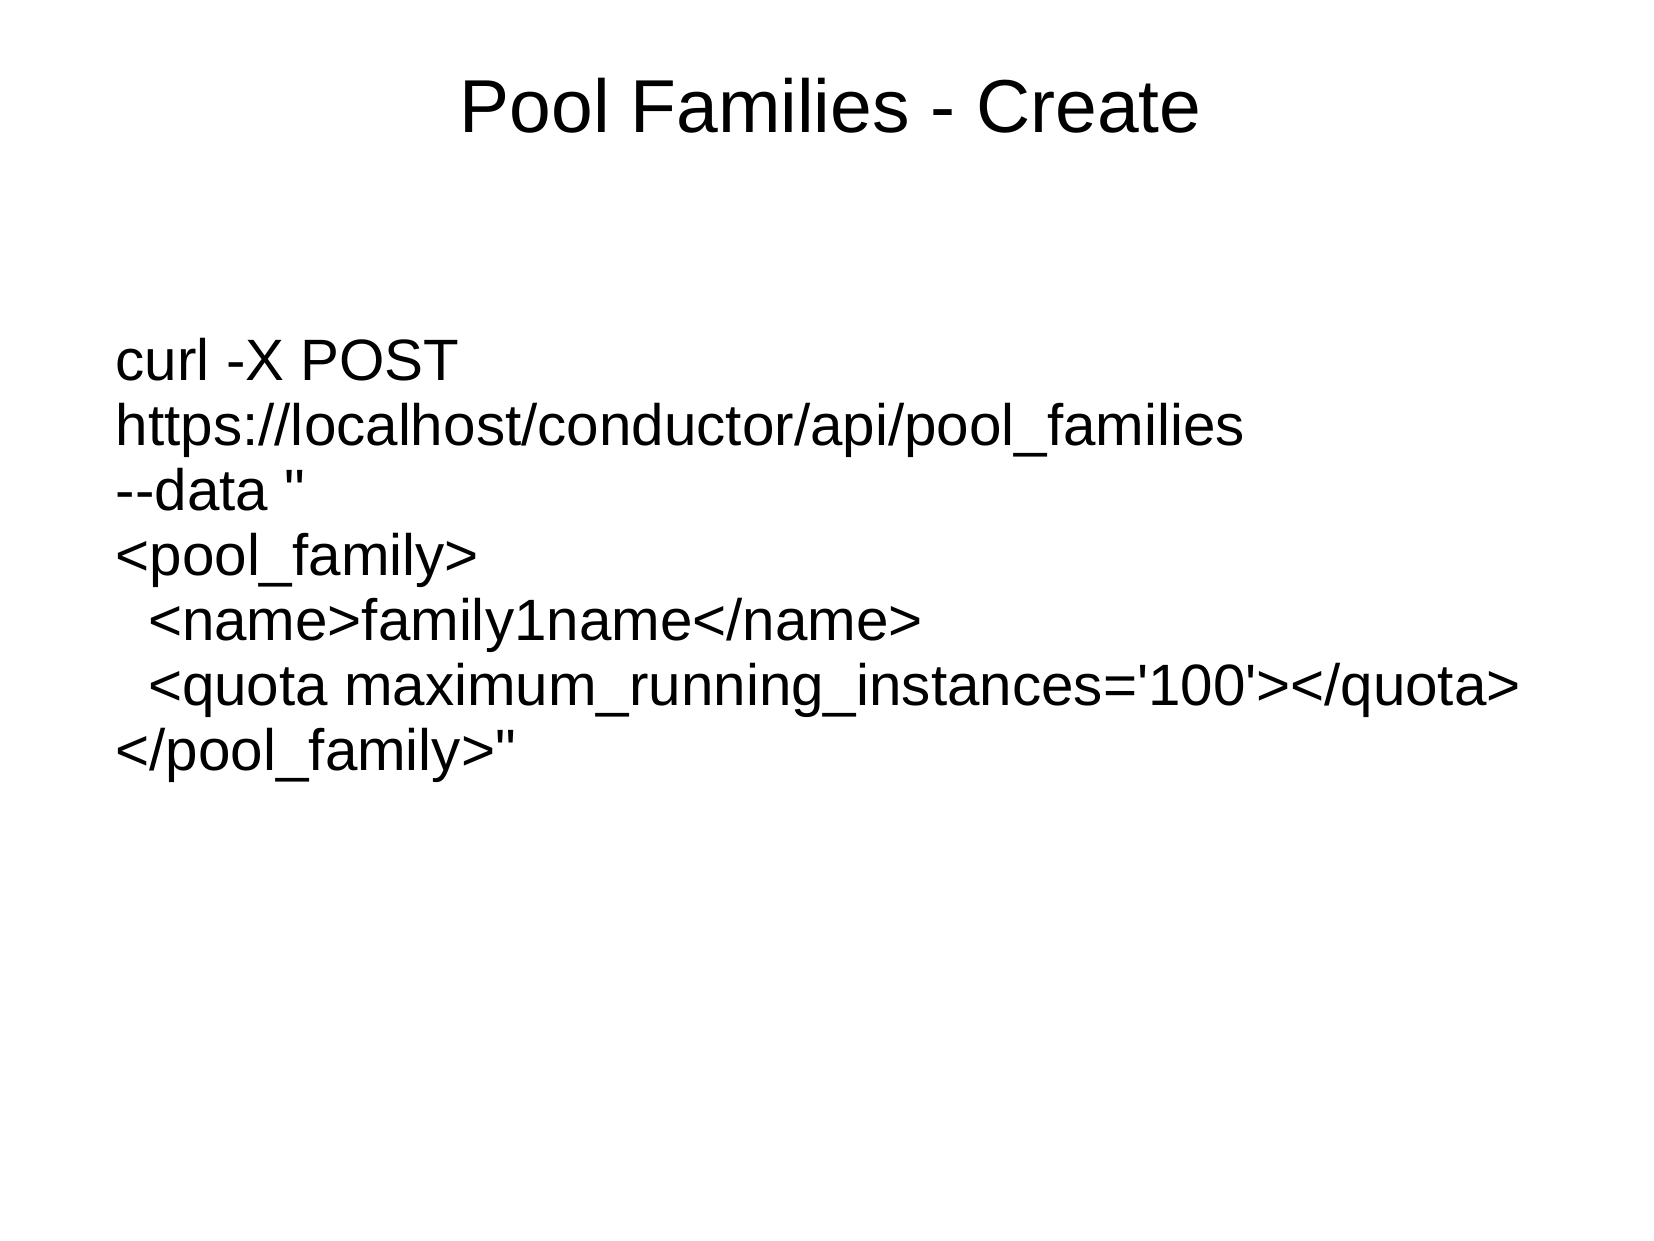

# Pool Families - Create
curl -X POST https://localhost/conductor/api/pool_families
--data "
<pool_family>
 <name>family1name</name>
 <quota maximum_running_instances='100'></quota>
</pool_family>"